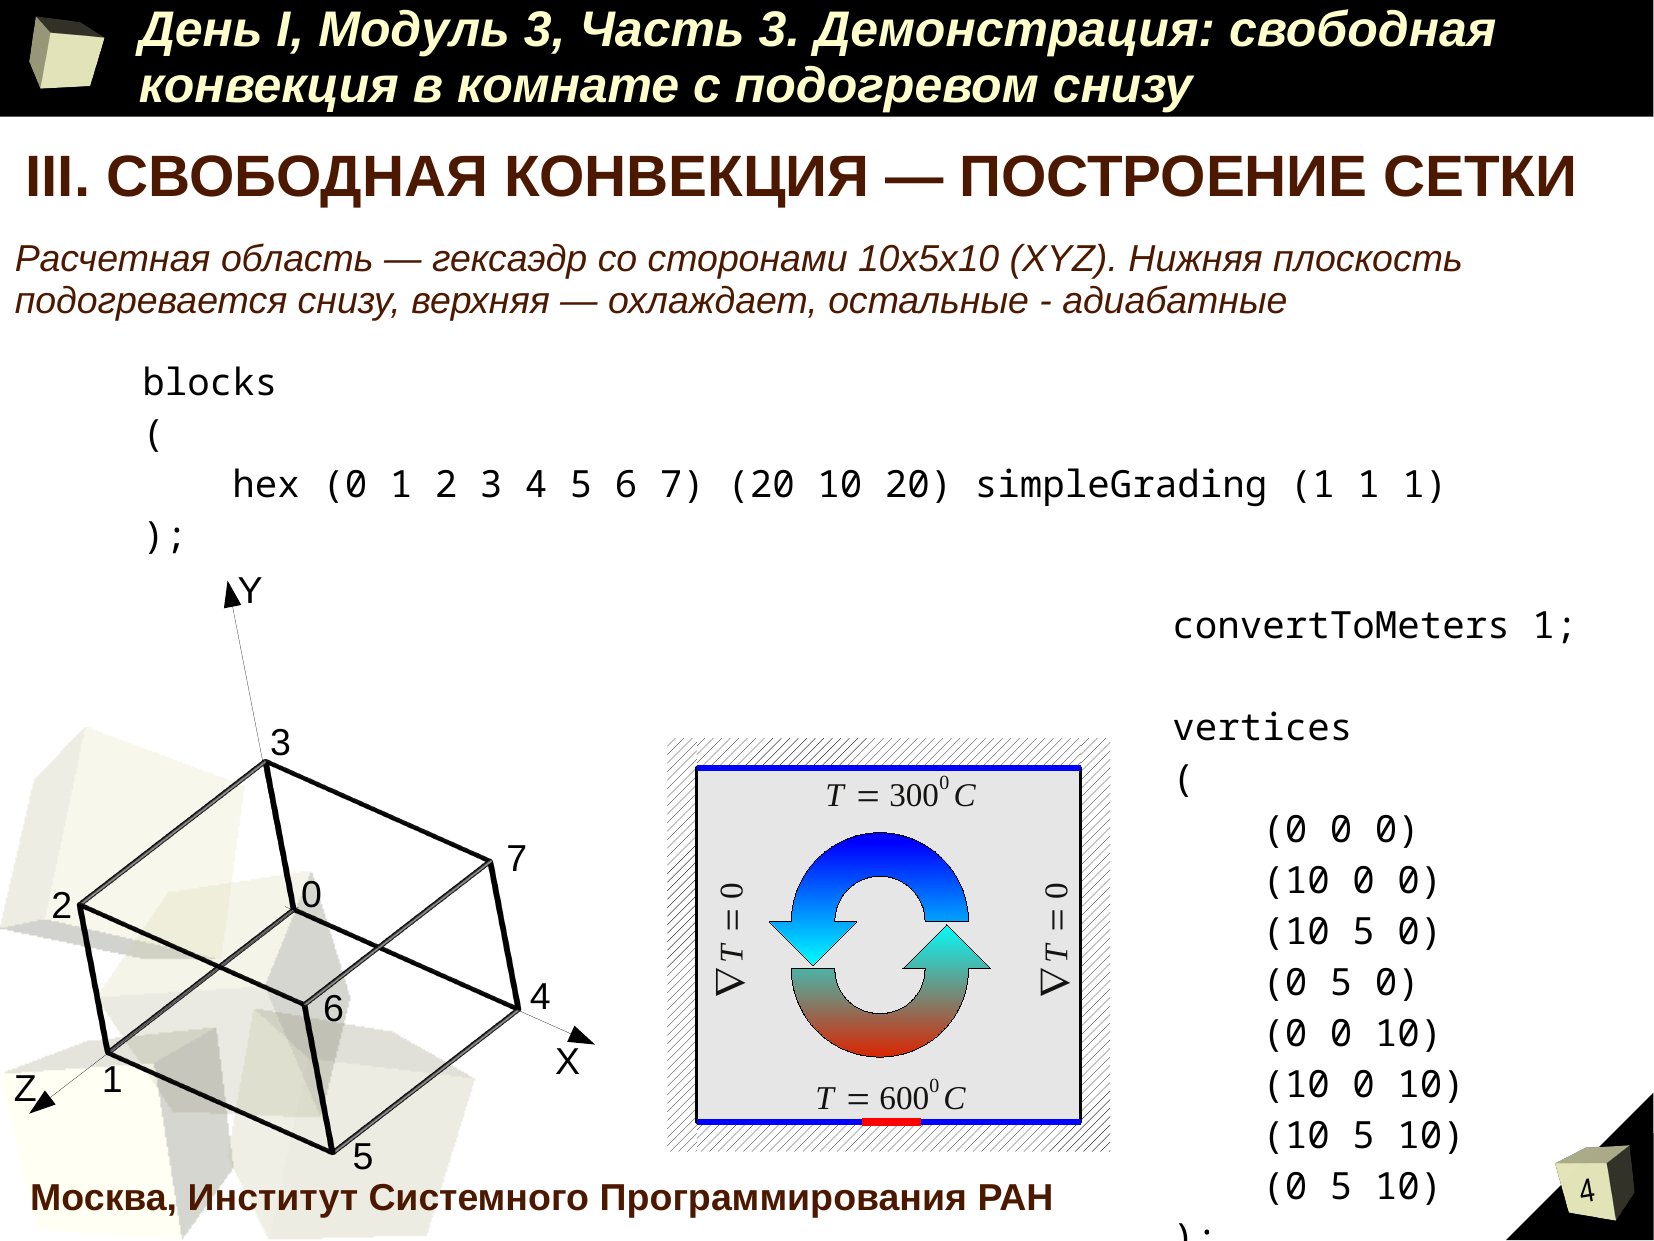

III. СВОБОДНАЯ КОНВЕКЦИЯ — ПОСТРОЕНИЕ СЕТКИ
Расчетная область — гексаэдр со сторонами 10x5x10 (XYZ). Нижняя плоскость подогревается снизу, верхняя — охлаждает, остальные - адиабатные
blocks
(
 hex (0 1 2 3 4 5 6 7) (20 10 20) simpleGrading (1 1 1)
);
Y
convertToMeters 1;
vertices
(
 (0 0 0)
 (10 0 0)
 (10 5 0)
 (0 5 0)
 (0 0 10)
 (10 0 10)
 (10 5 10)
 (0 5 10)
);
3
7
0
2
4
6
X
1
Z
5